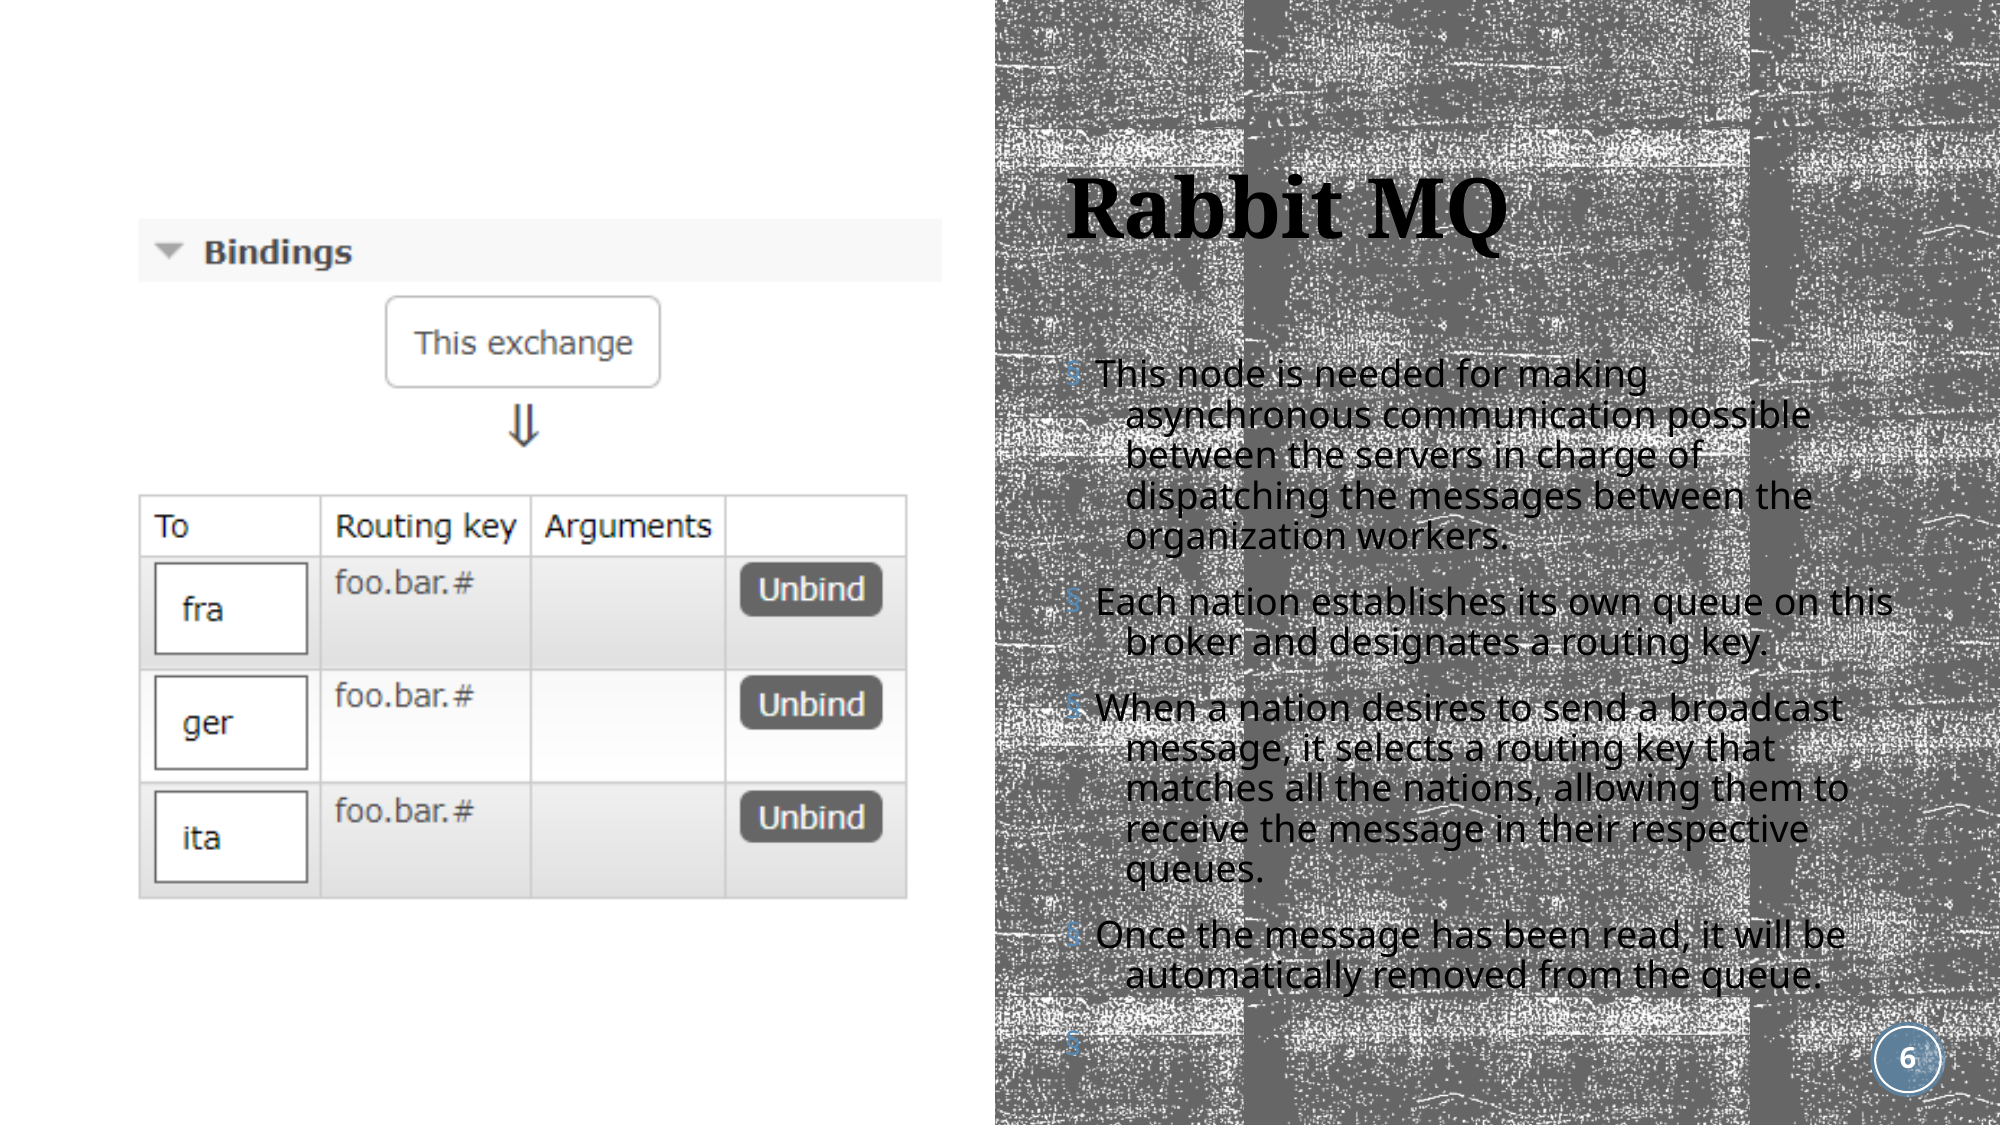

# Rabbit MQ
This node is needed for making asynchronous communication possible between the servers in charge of dispatching the messages between the organization workers.
Each nation establishes its own queue on this broker and designates a routing key.
When a nation desires to send a broadcast message, it selects a routing key that matches all the nations, allowing them to receive the message in their respective queues.
Once the message has been read, it will be automatically removed from the queue.
6